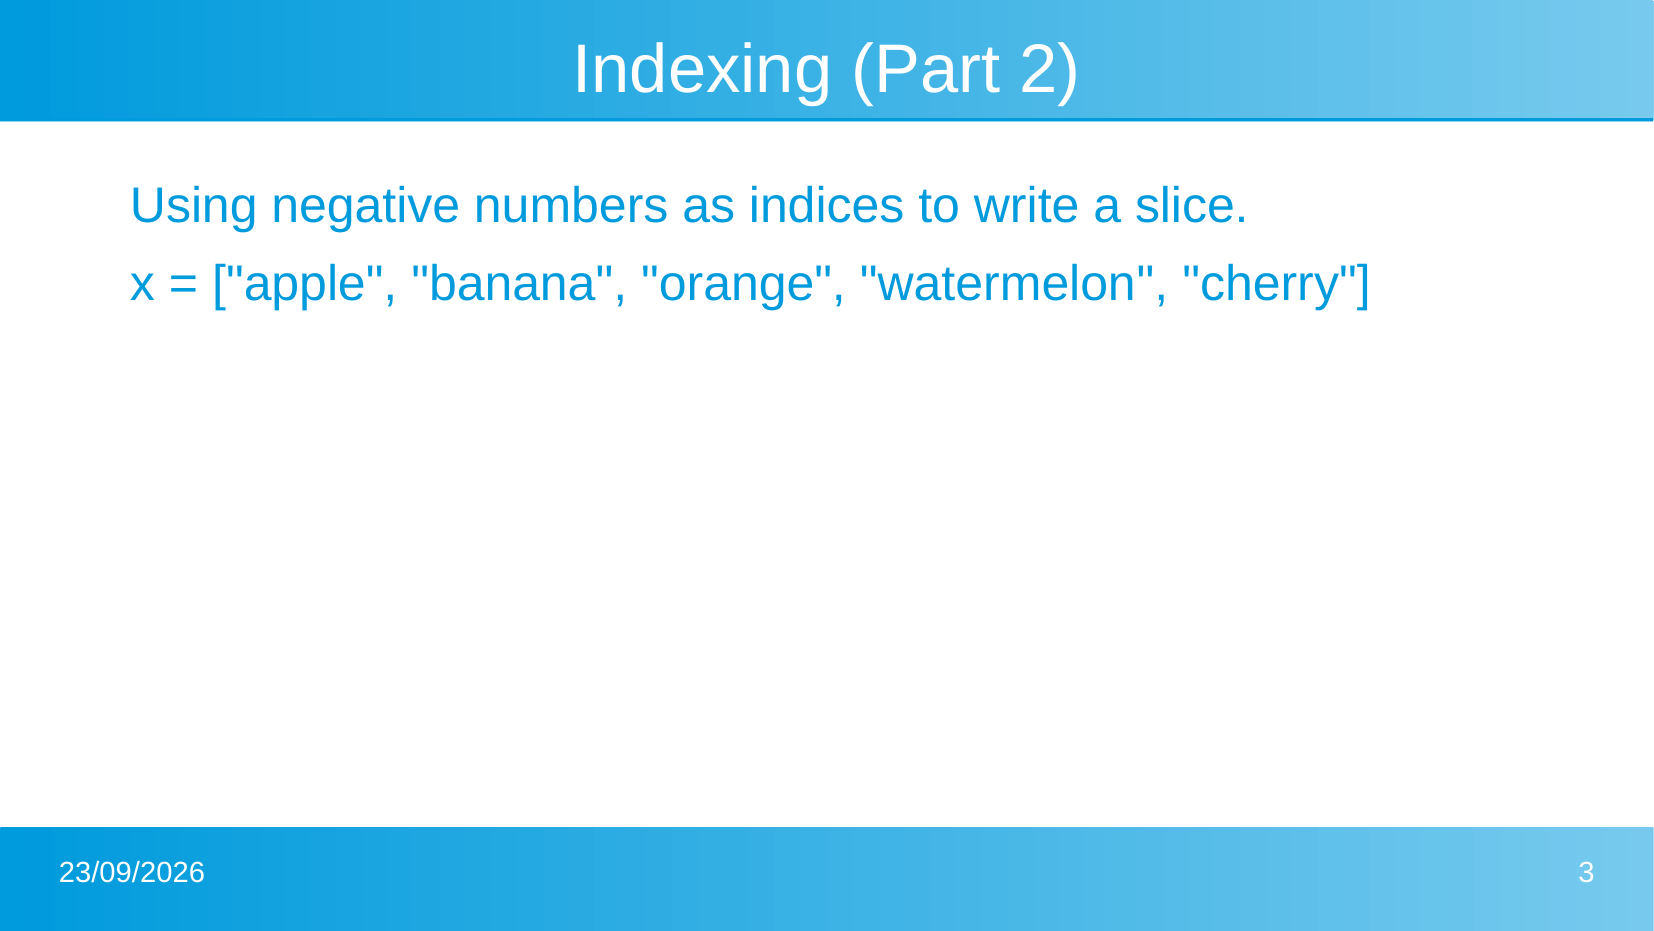

# Indexing (Part 2)
Using negative numbers as indices to write a slice.
x = ["apple", "banana", "orange", "watermelon", "cherry"]
3